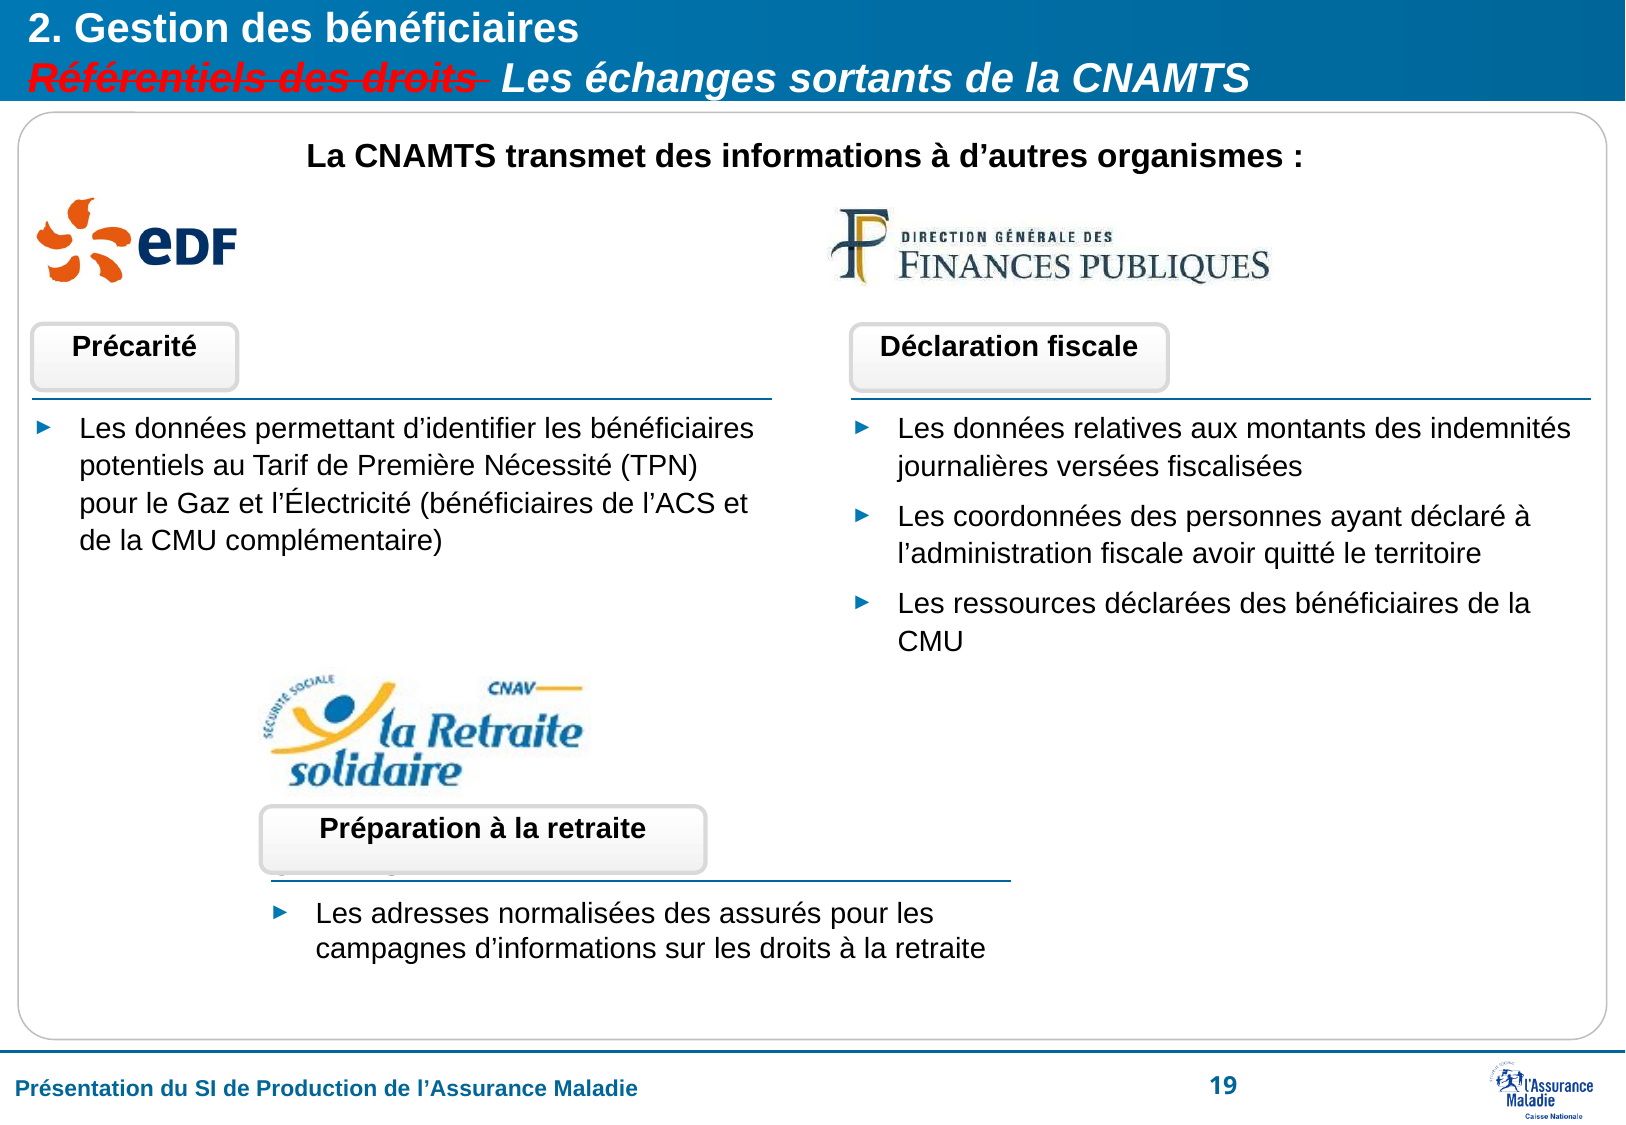

# 2. Gestion des bénéficiaires Référentiels des droits Les échanges sortants de la CNAMTS
La CNAMTS transmet des informations à d’autres organismes :
Précarité
Déclaration fiscale
EDF
Les données permettant d’identifier les bénéficiaires potentiels au Tarif de Première Nécessité (TPN) pour le Gaz et l’Électricité (bénéficiaires de l’ACS et de la CMU complémentaire)
DGFIP
Les données relatives aux montants des indemnités journalières versées fiscalisées
Les coordonnées des personnes ayant déclaré à l’administration fiscale avoir quitté le territoire
Les ressources déclarées des bénéficiaires de la CMU
Préparation à la retraite
CNAVTS
Les adresses normalisées des assurés pour les campagnes d’informations sur les droits à la retraite